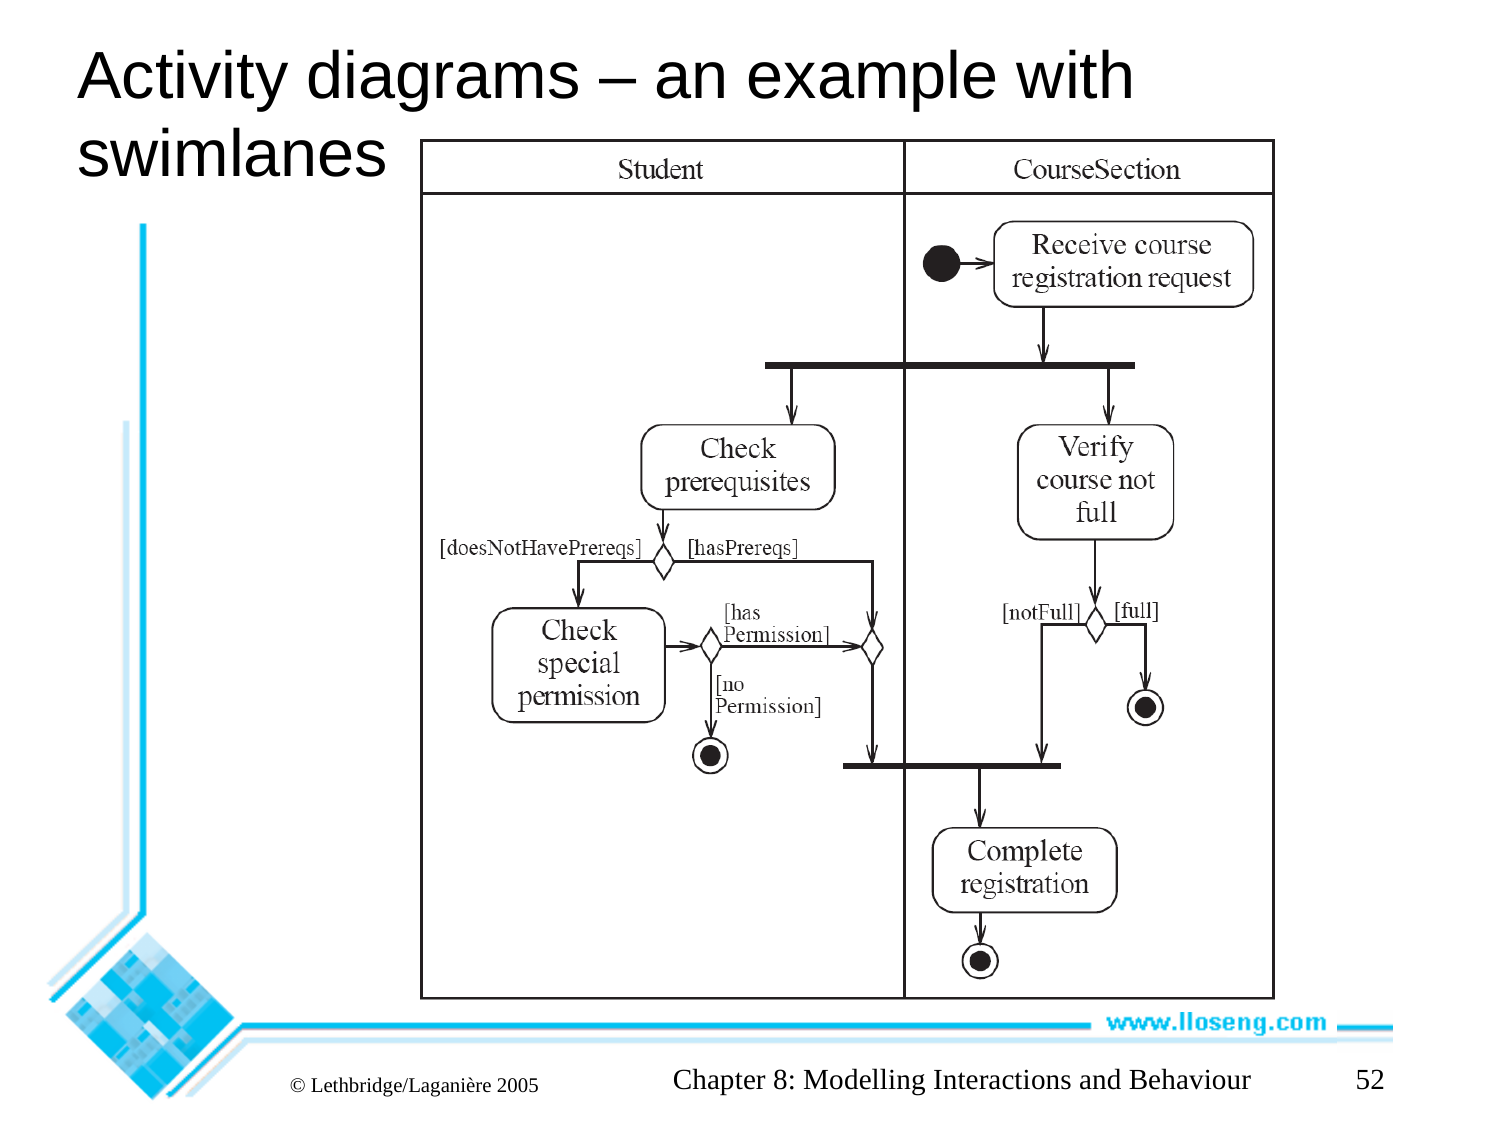

# Activity diagrams – an example with swimlanes
Chapter 8: Modelling Interactions and Behaviour
© Lethbridge/Laganière 2005